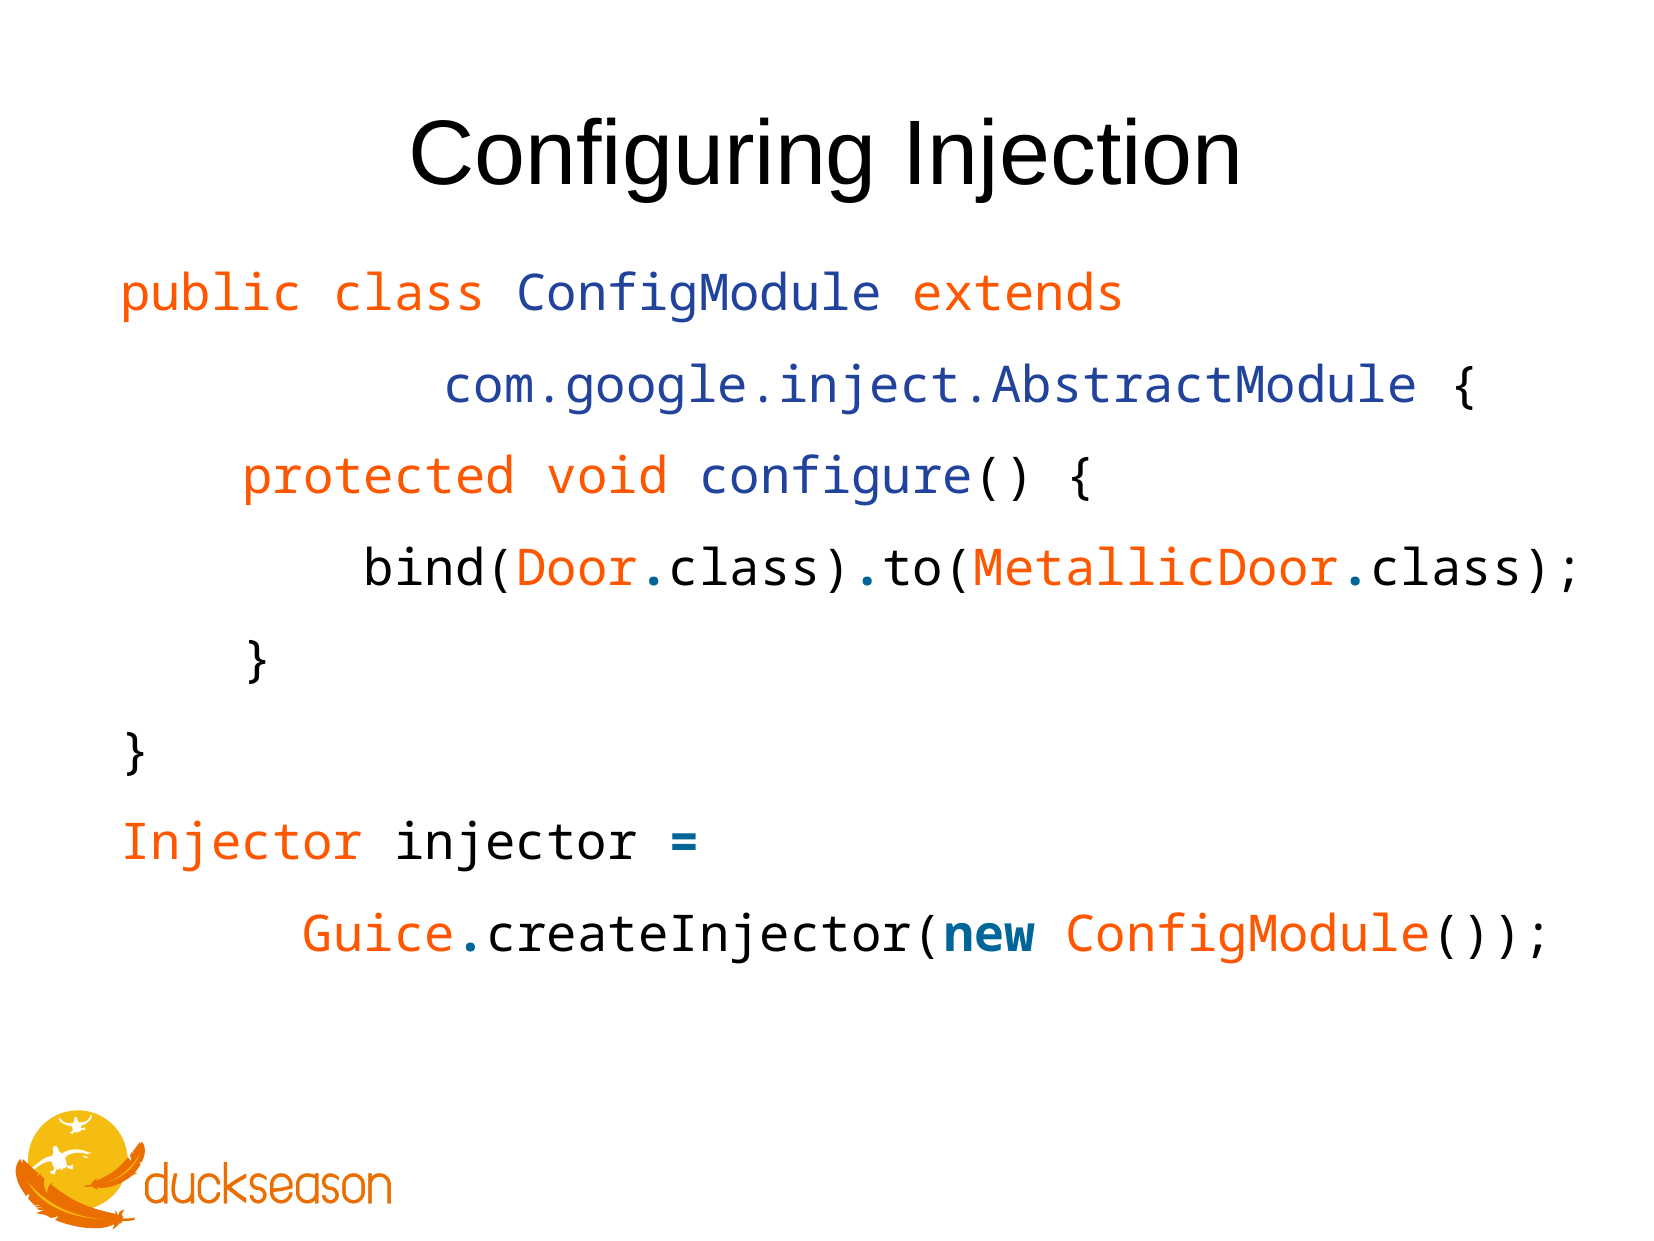

# Configuring Injection
public class ConfigModule extends
 com.google.inject.AbstractModule {
 protected void configure() {
 bind(Door.class).to(MetallicDoor.class);
 }
}
Injector injector =
 Guice.createInjector(new ConfigModule());